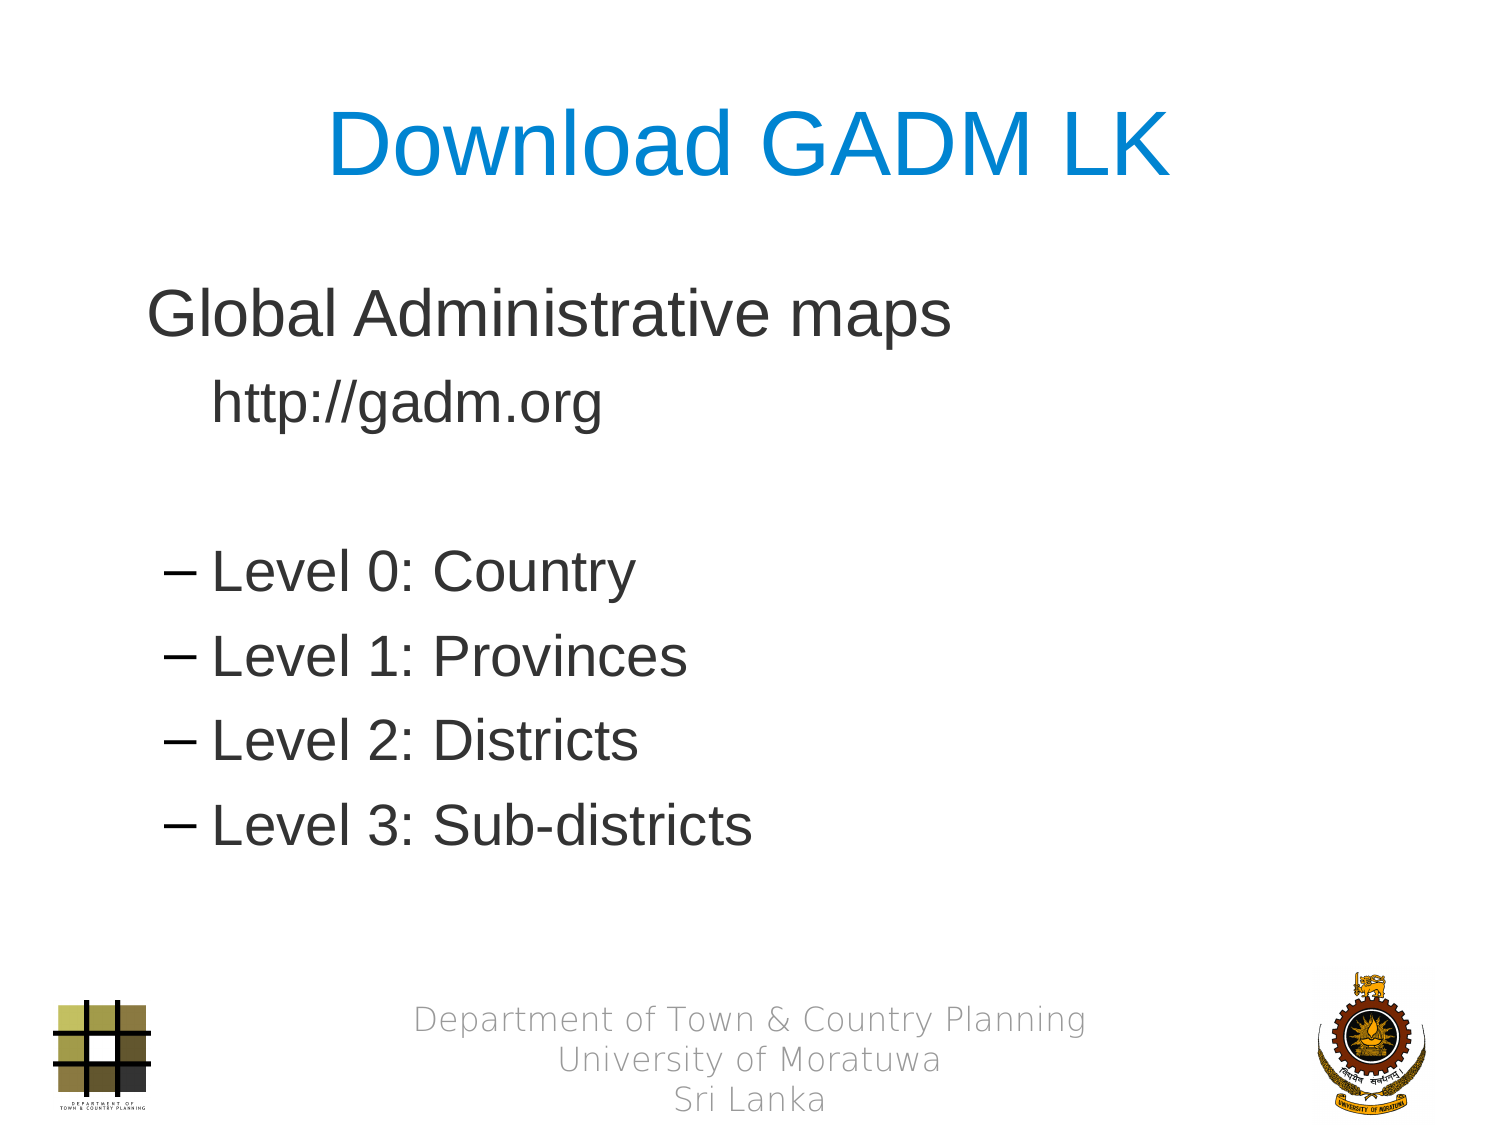

# Download GADM LK
Global Administrative maps
http://gadm.org
Level 0: Country
Level 1: Provinces
Level 2: Districts
Level 3: Sub-districts